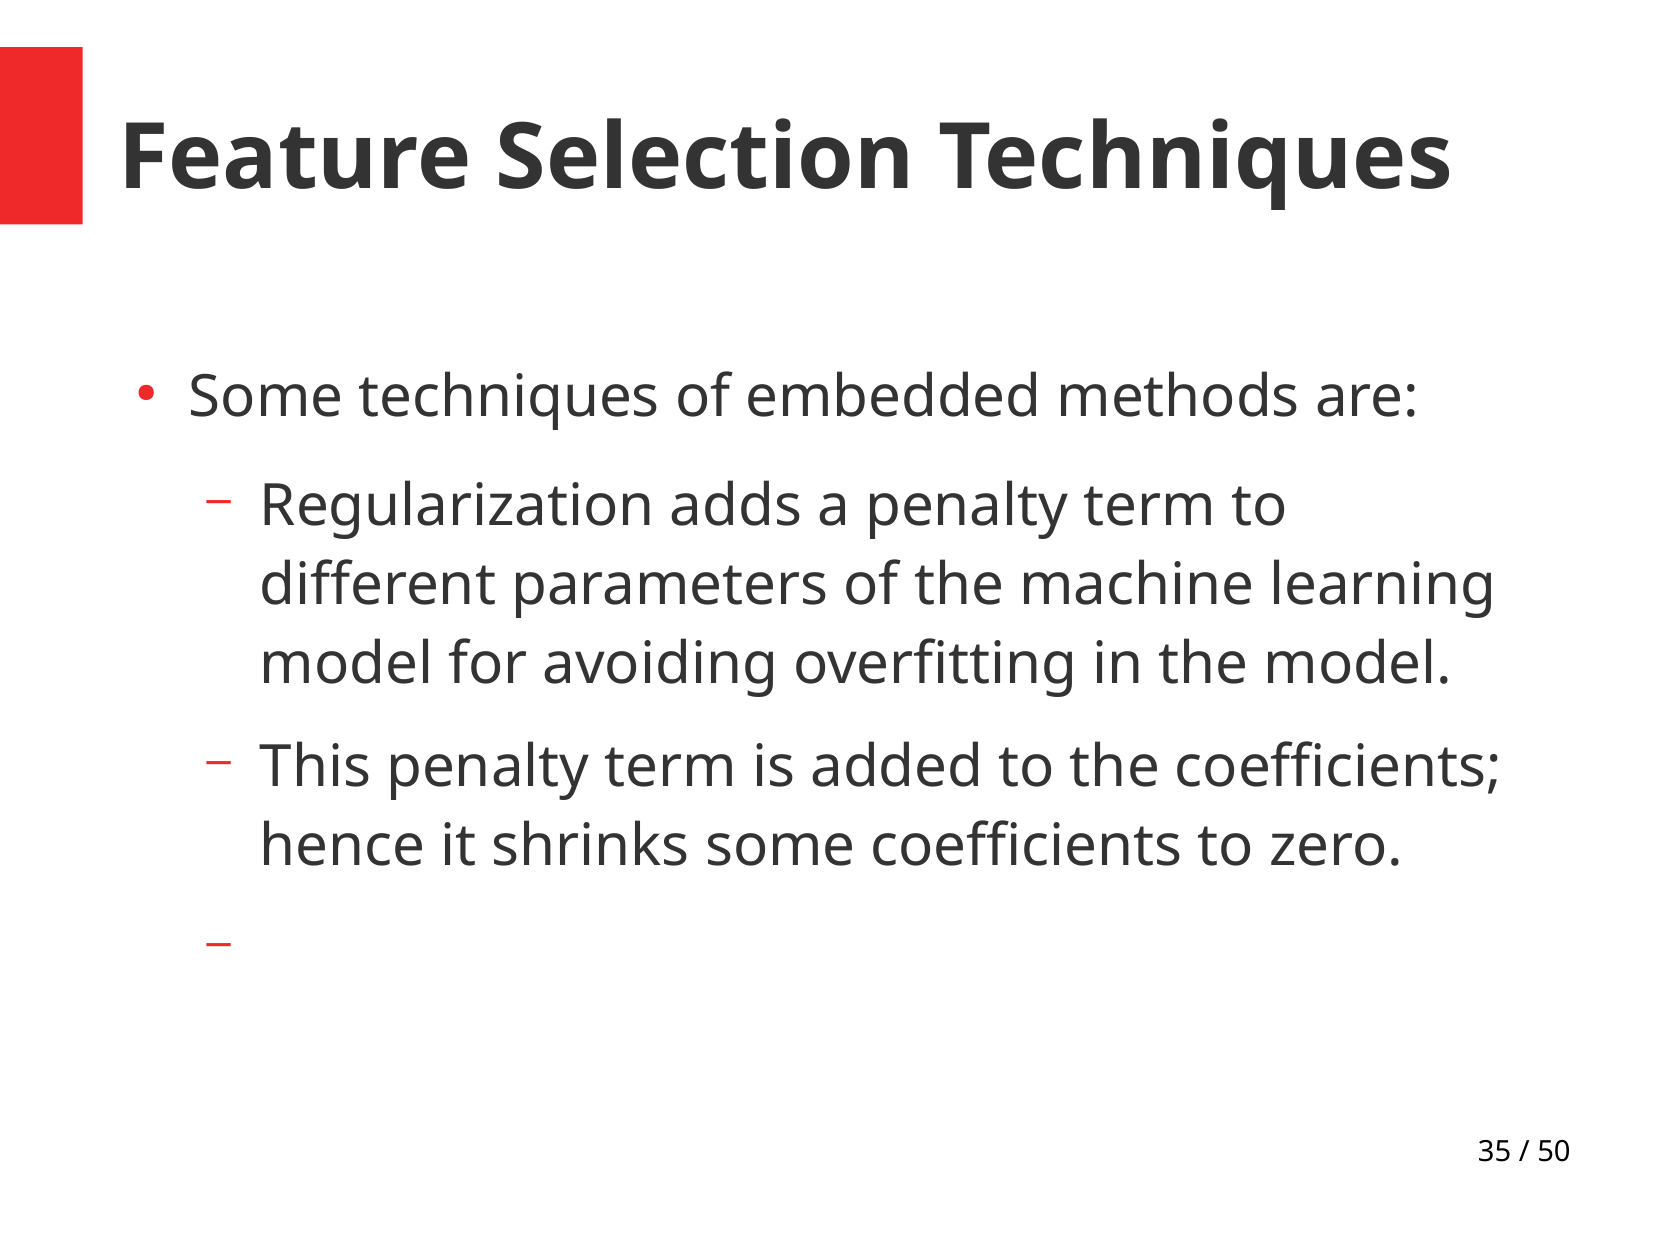

# Feature Selection Techniques
Some techniques of embedded methods are:
Regularization adds a penalty term to different parameters of the machine learning model for avoiding overfitting in the model.
This penalty term is added to the coefficients; hence it shrinks some coefficients to zero.
35